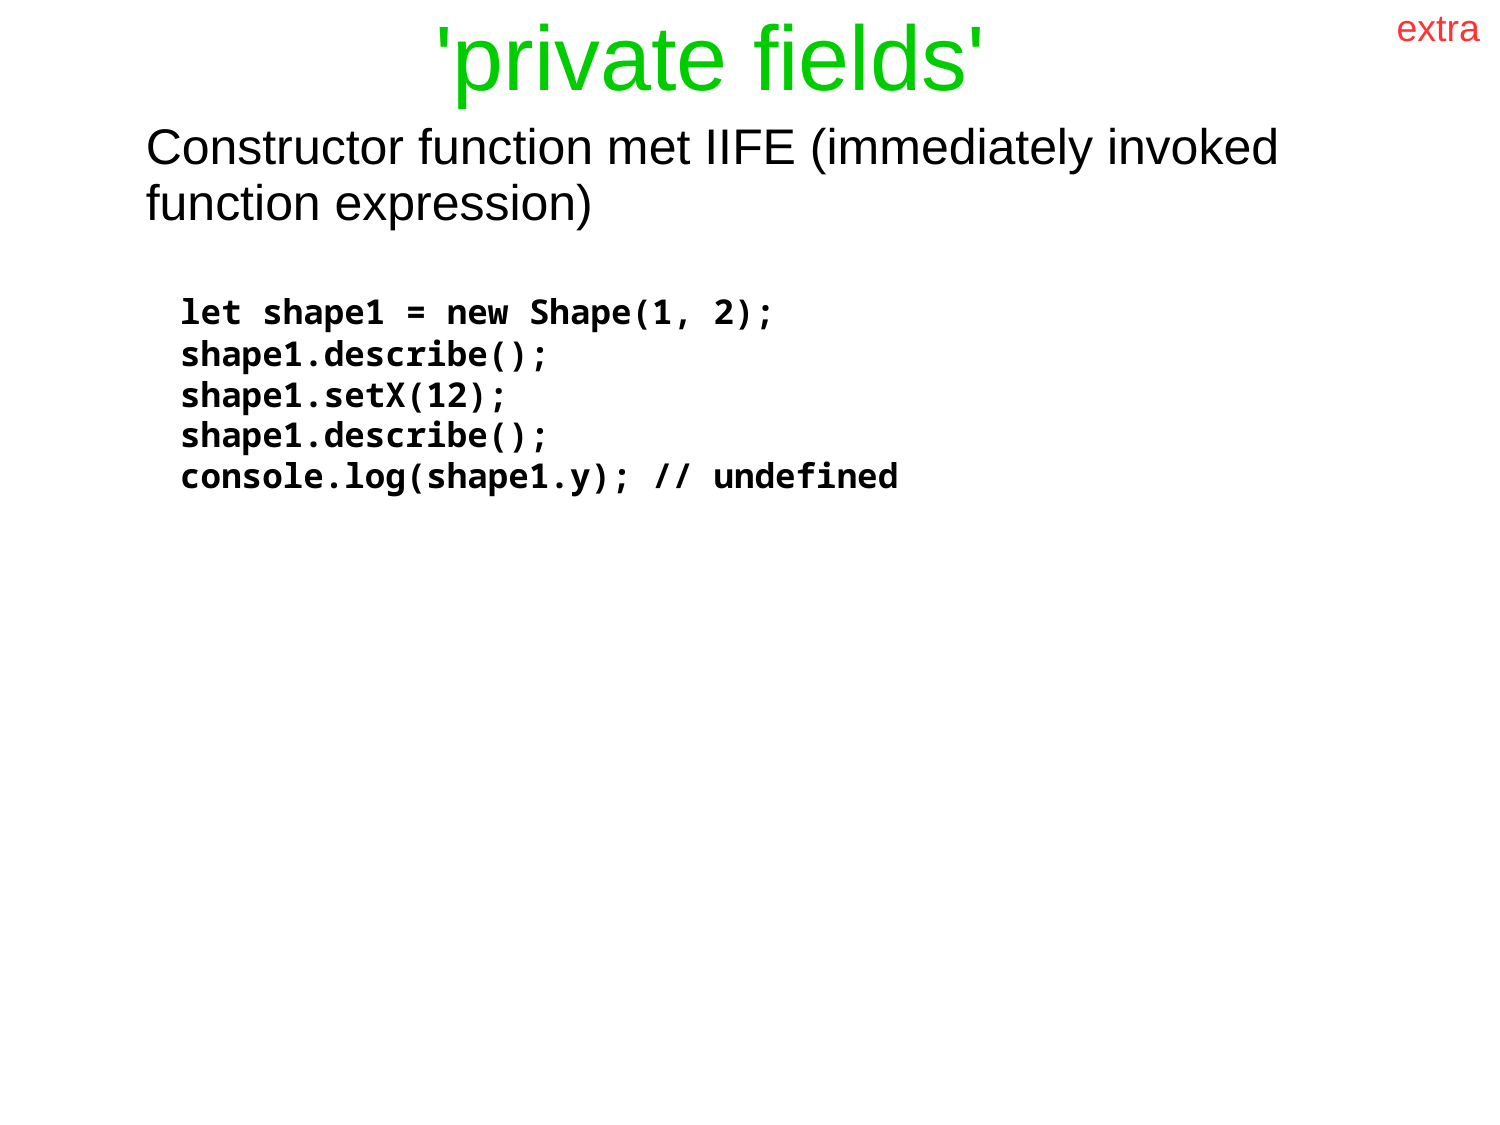

extra
# 'private fields'
Constructor function met IIFE (immediately invoked function expression)
let shape1 = new Shape(1, 2);
shape1.describe();
shape1.setX(12);
shape1.describe();
console.log(shape1.y); // undefined